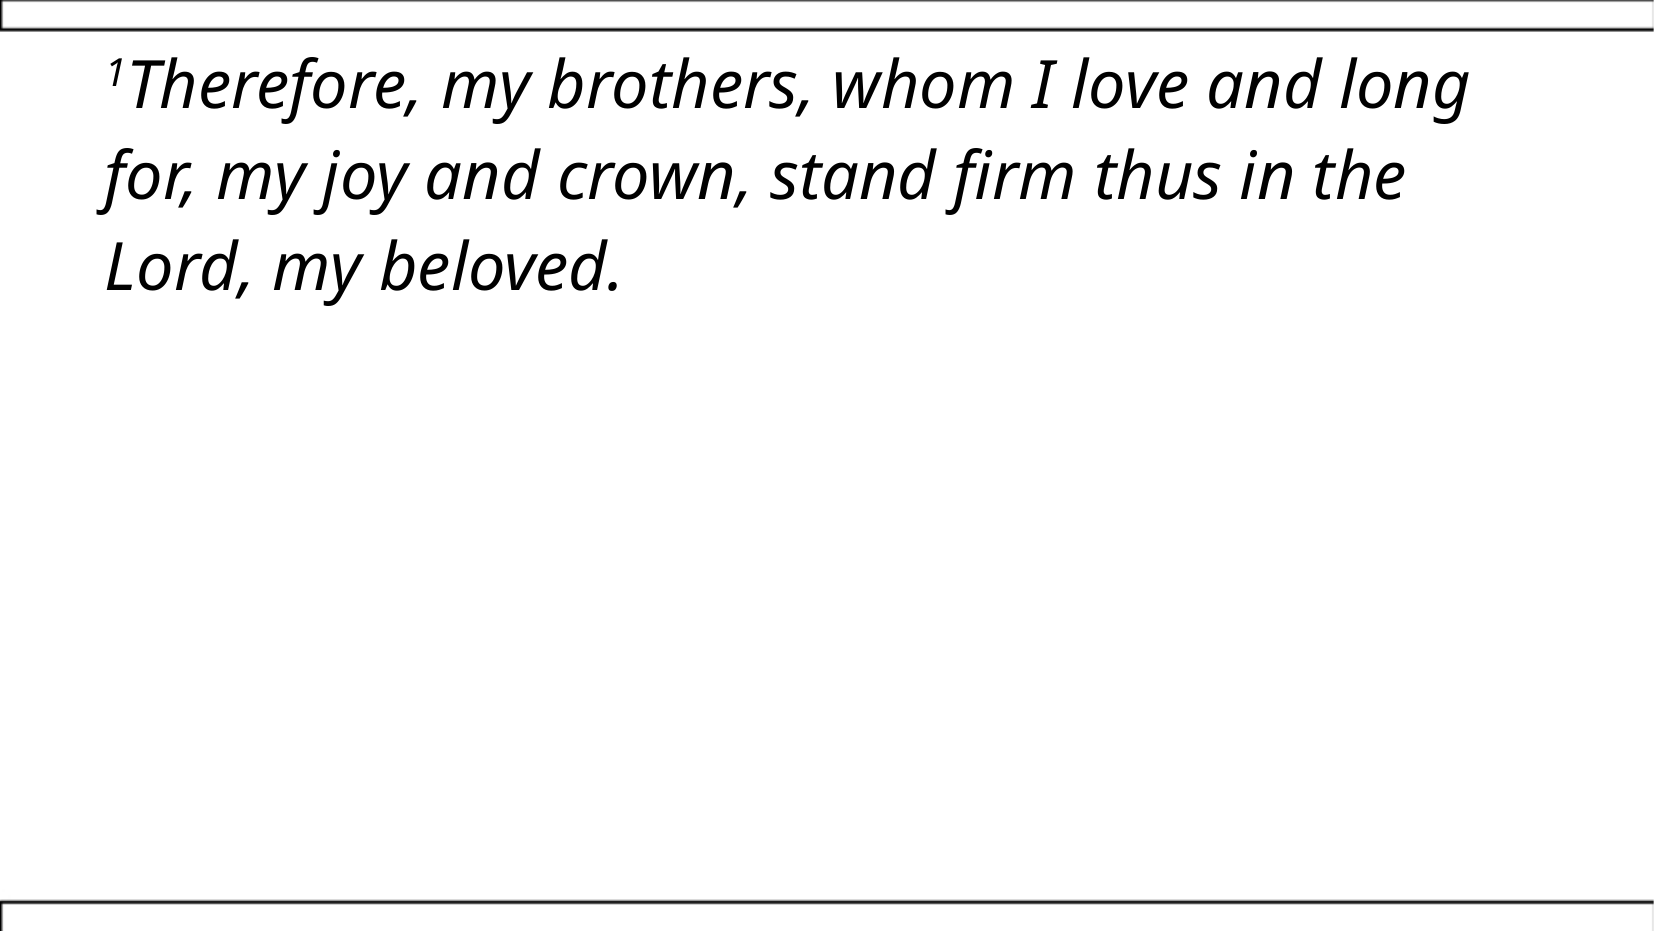

1Therefore, my brothers, whom I love and long for, my joy and crown, stand firm thus in the Lord, my beloved.